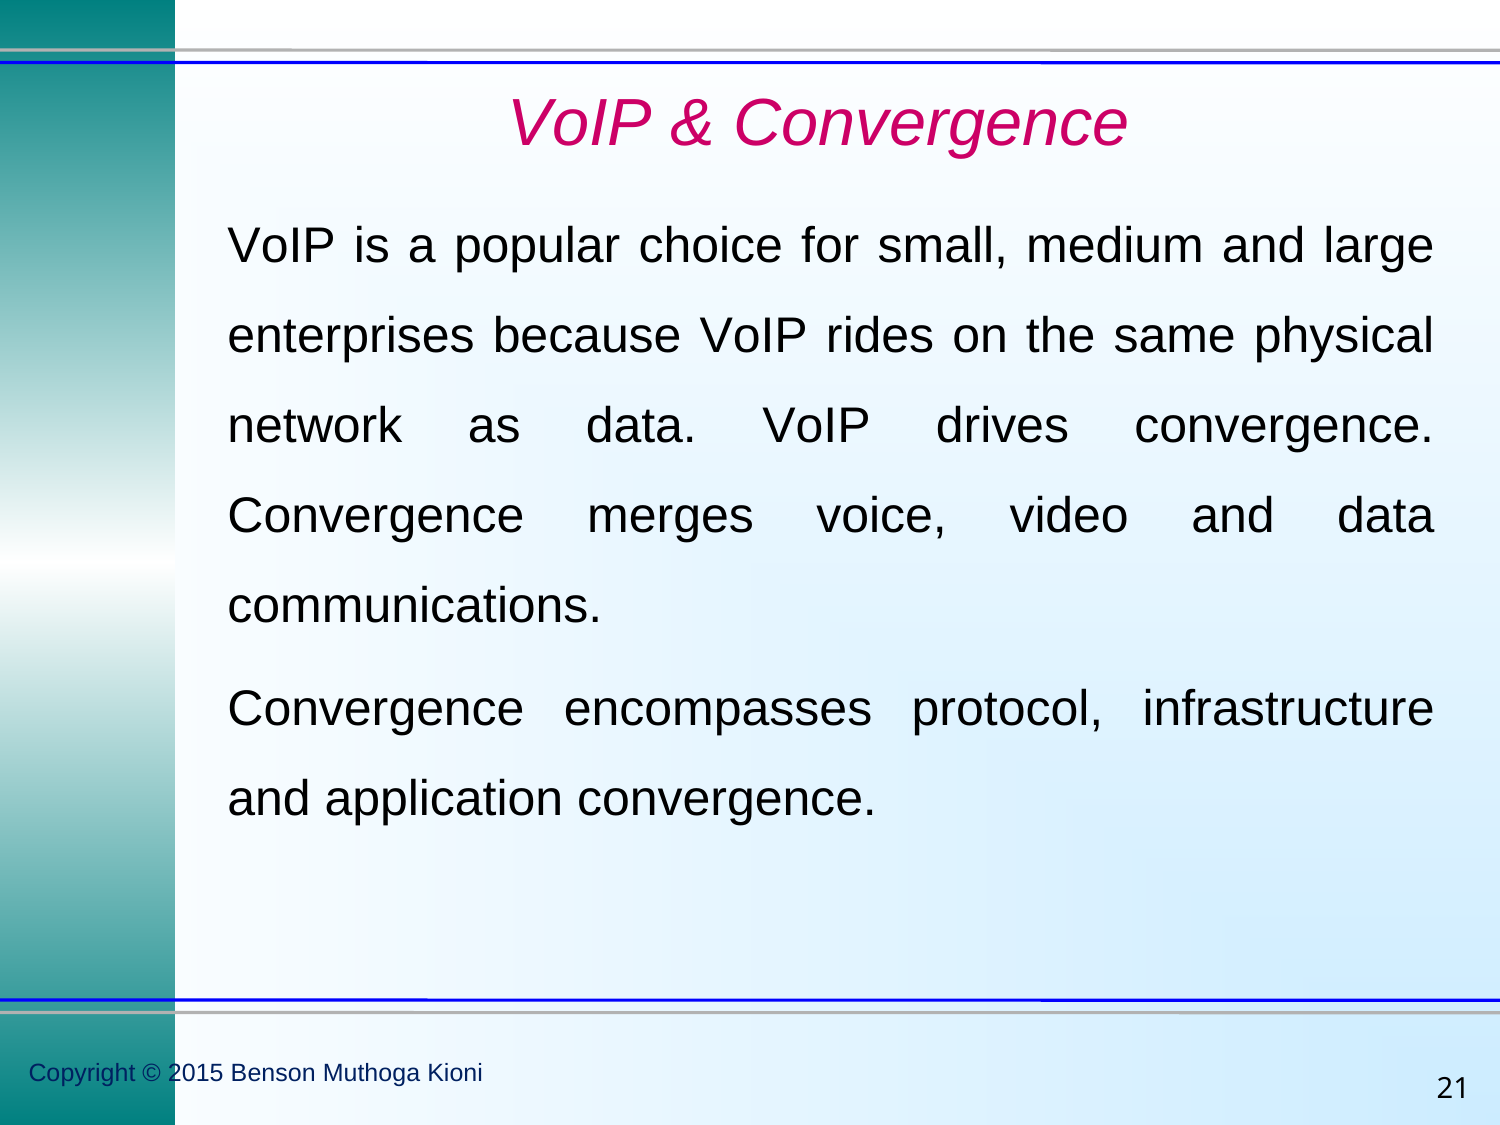

VoIP & Convergence
VoIP is a popular choice for small, medium and large enterprises because VoIP rides on the same physical network as data. VoIP drives convergence. Convergence merges voice, video and data communications.
Convergence encompasses protocol, infrastructure and application convergence.